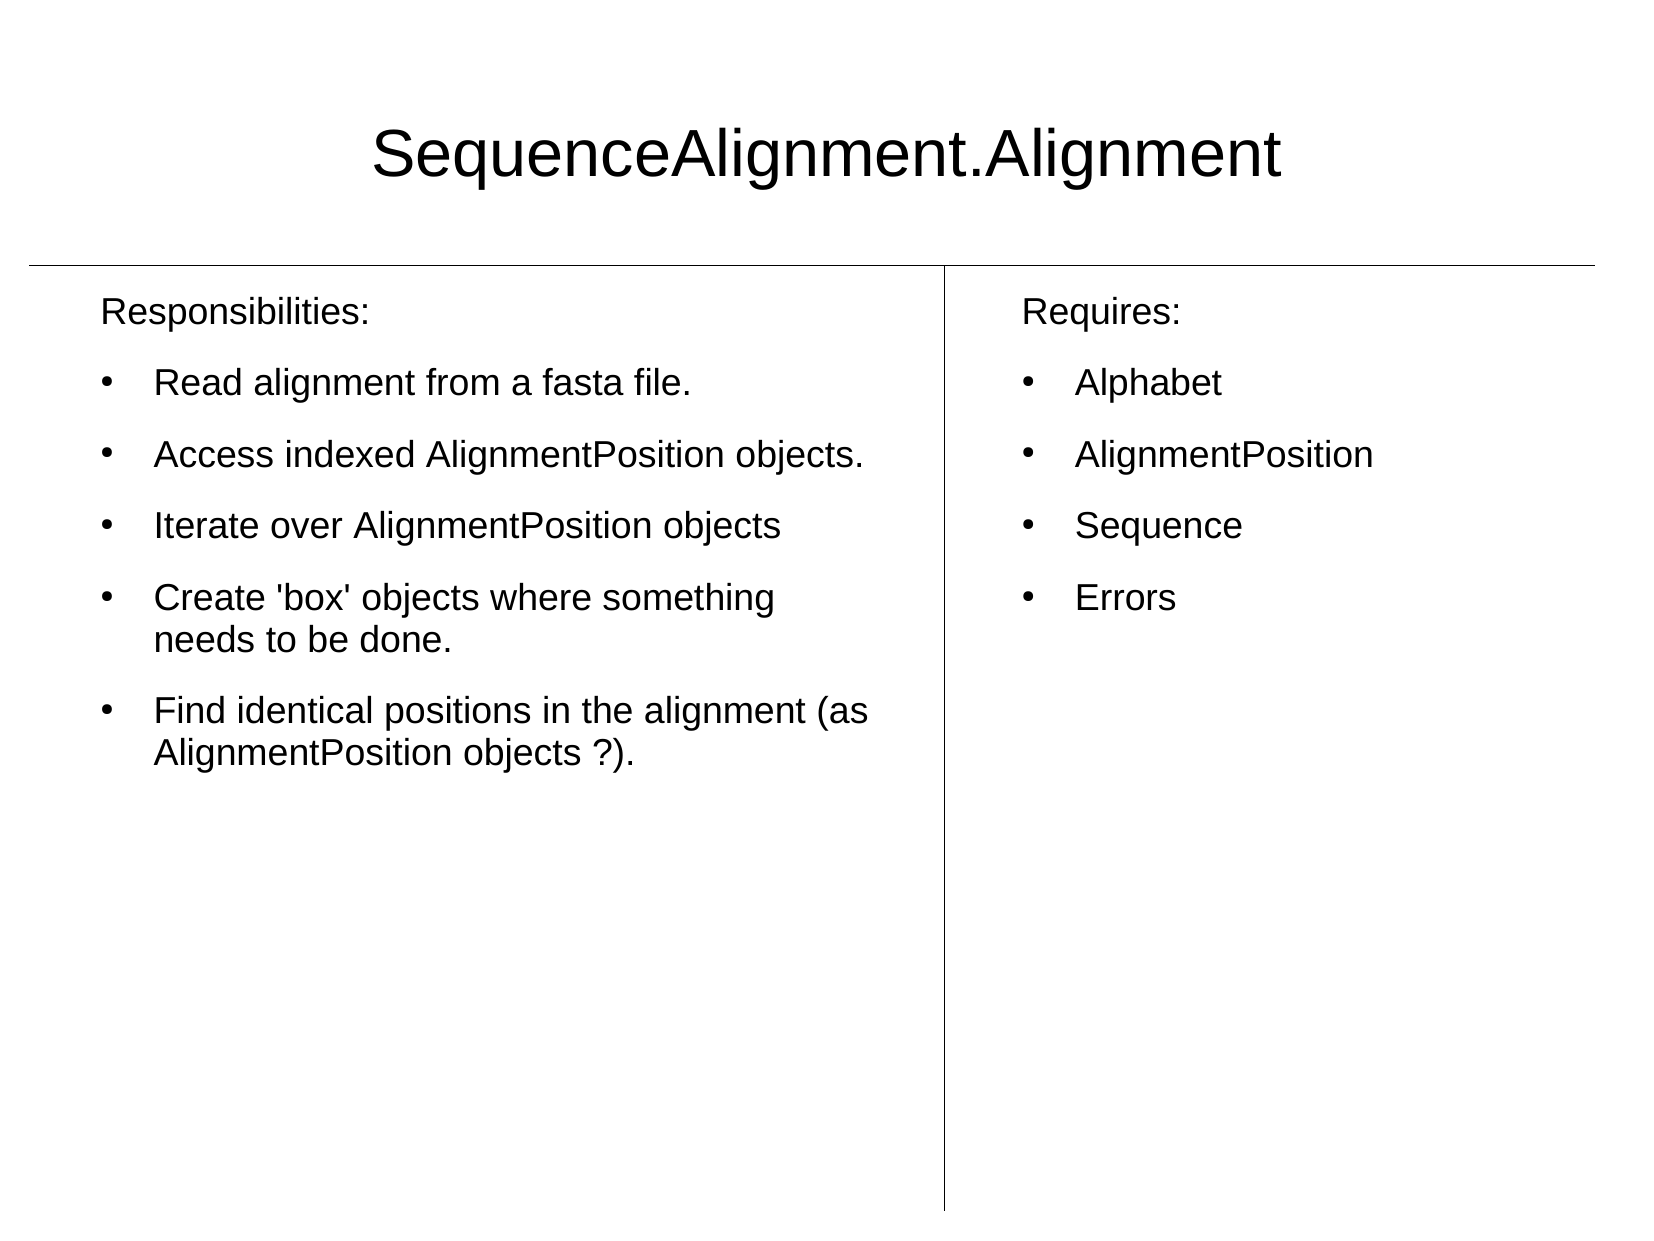

# SequenceAlignment.Alignment
Responsibilities:
Read alignment from a fasta file.
Access indexed AlignmentPosition objects.
Iterate over AlignmentPosition objects
Create 'box' objects where something needs to be done.
Find identical positions in the alignment (as AlignmentPosition objects ?).
Requires:
Alphabet
AlignmentPosition
Sequence
Errors